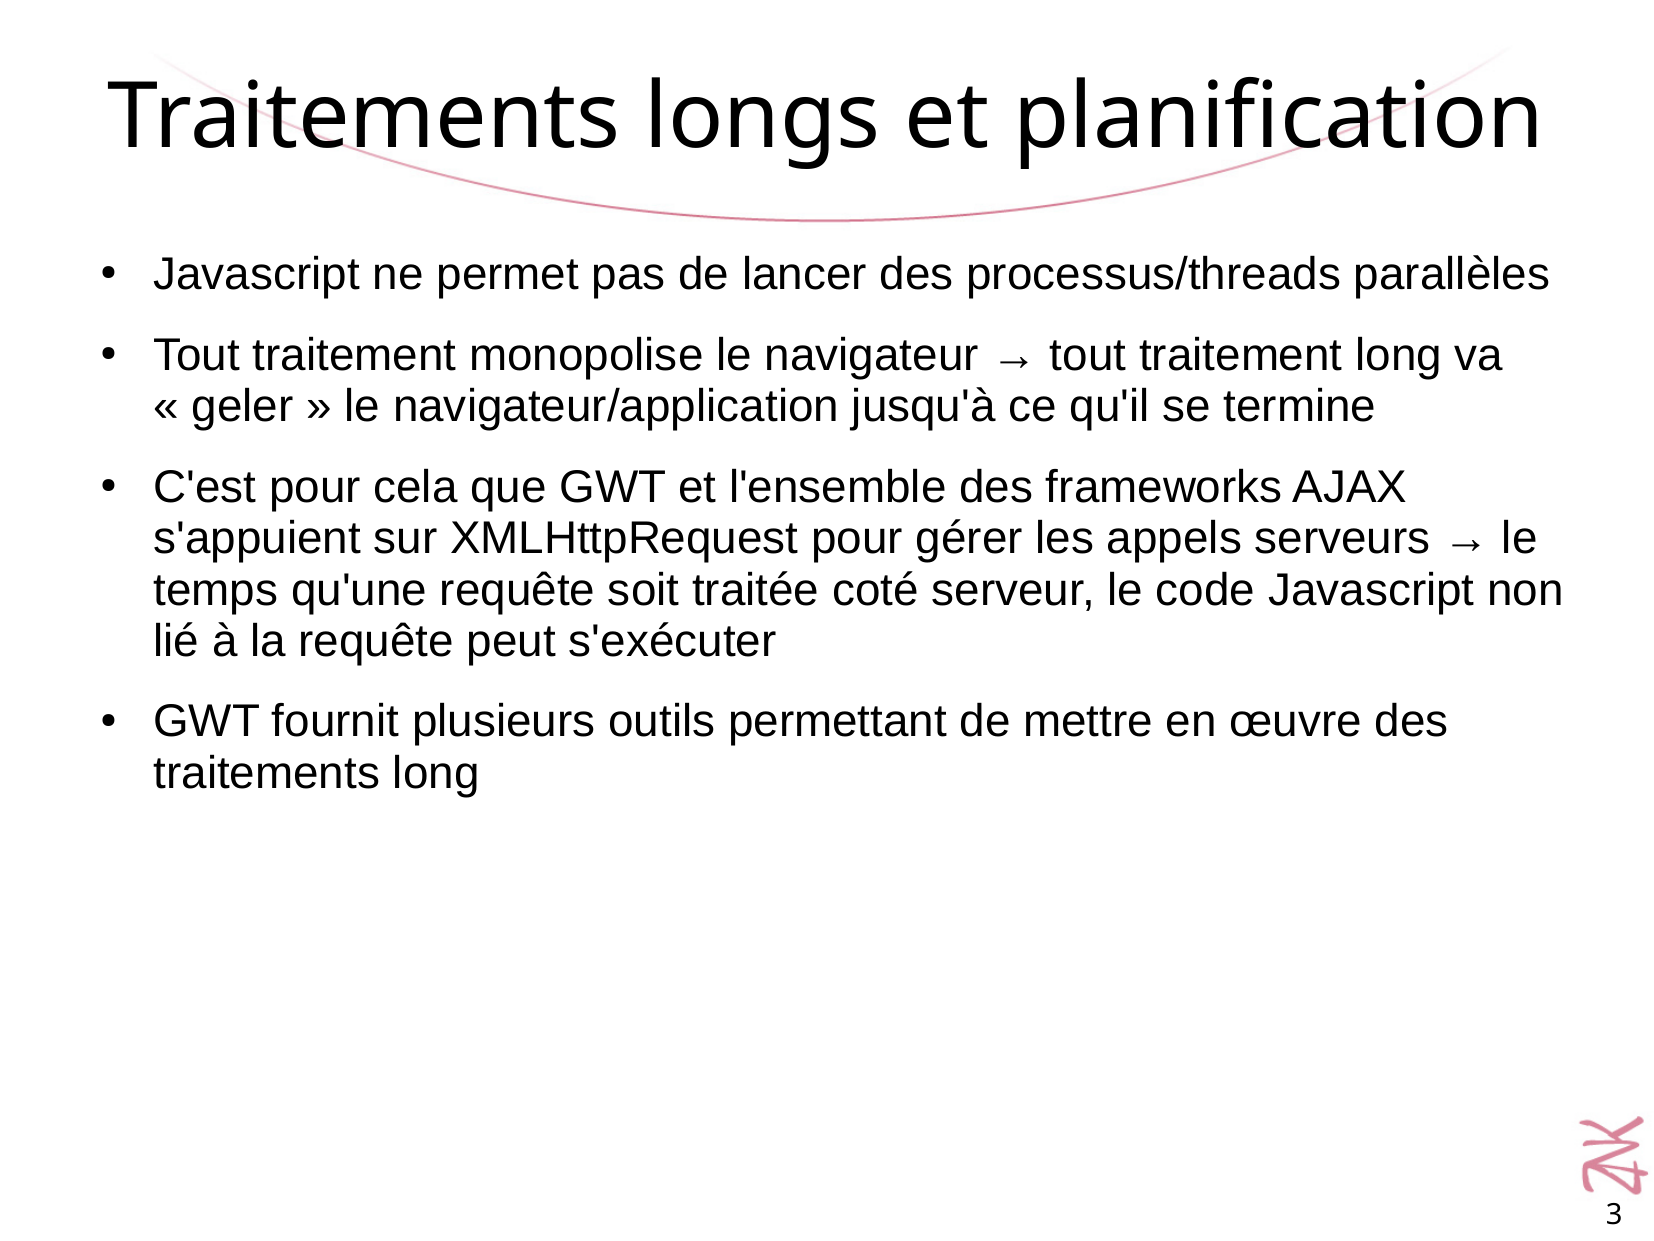

# Traitements longs et planification
Javascript ne permet pas de lancer des processus/threads parallèles
Tout traitement monopolise le navigateur → tout traitement long va « geler » le navigateur/application jusqu'à ce qu'il se termine
C'est pour cela que GWT et l'ensemble des frameworks AJAX s'appuient sur XMLHttpRequest pour gérer les appels serveurs → le temps qu'une requête soit traitée coté serveur, le code Javascript non lié à la requête peut s'exécuter
GWT fournit plusieurs outils permettant de mettre en œuvre des traitements long
3